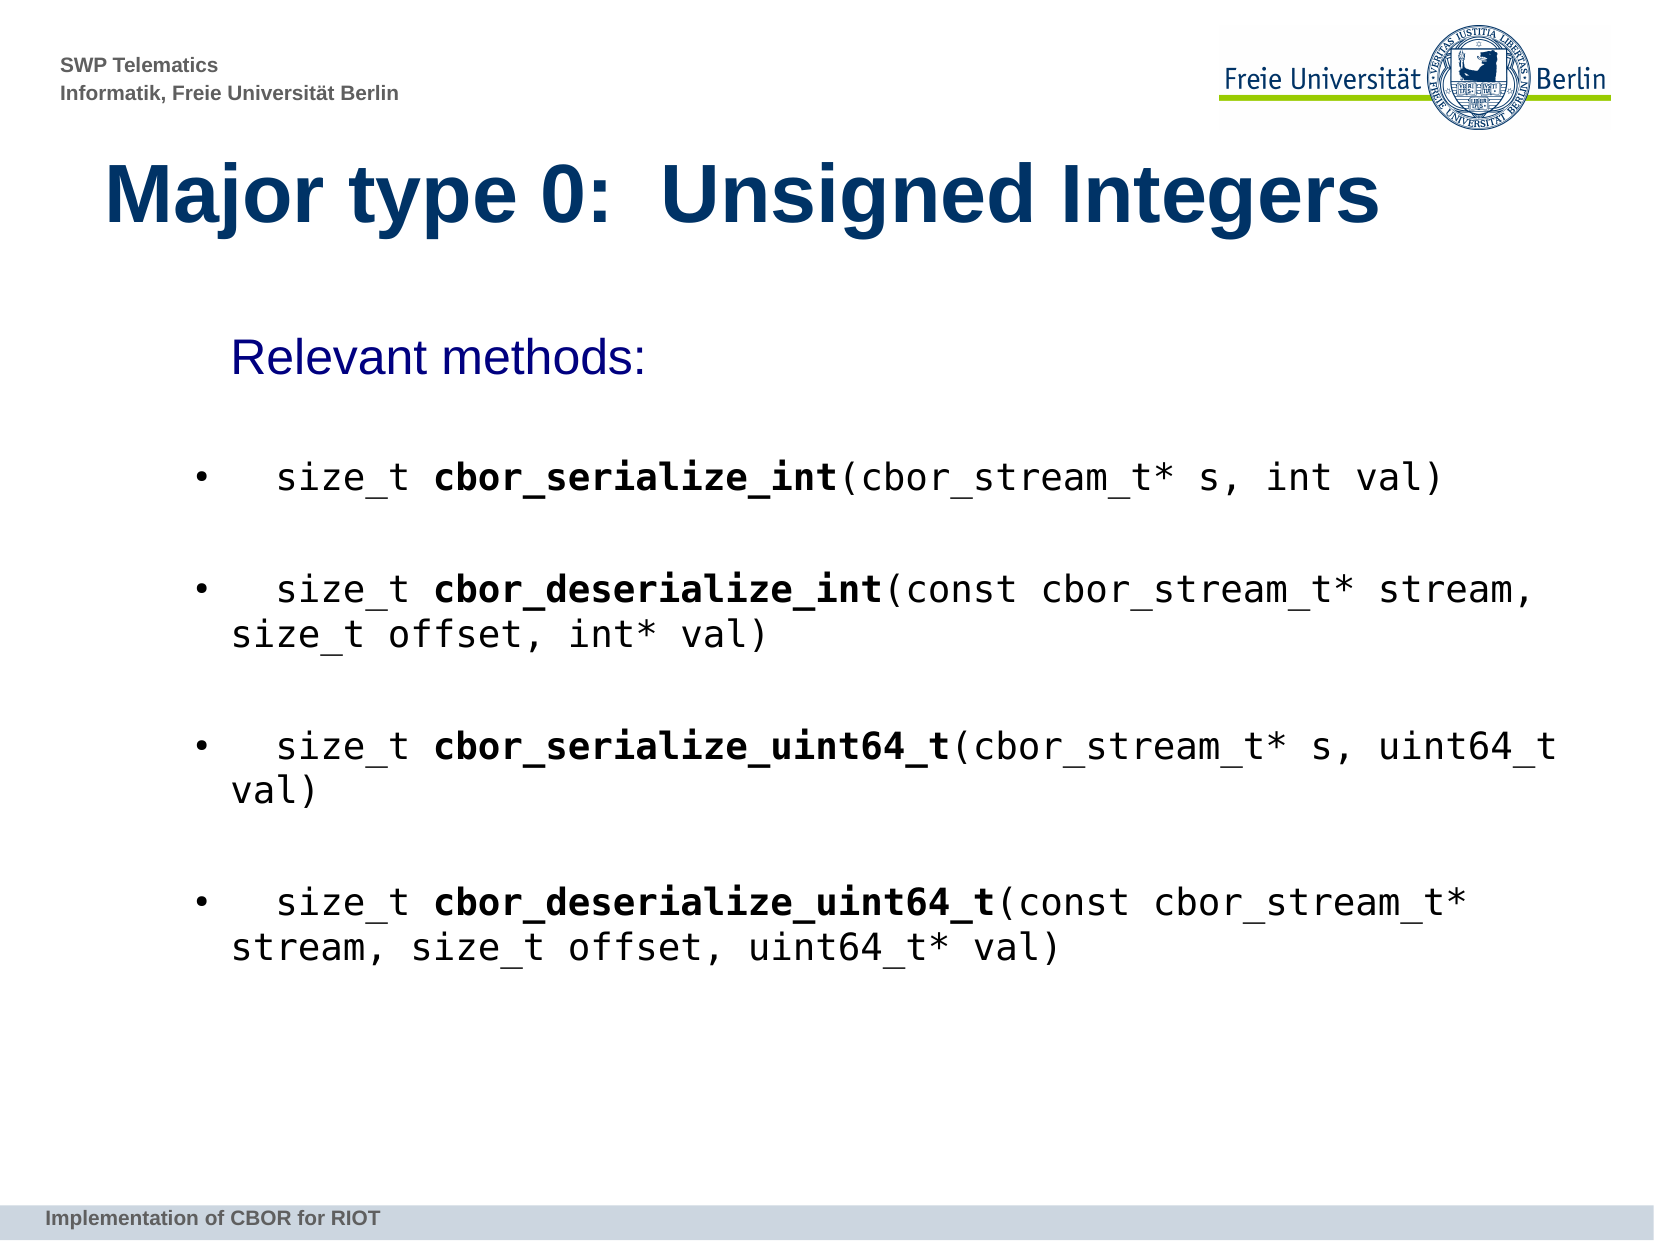

# Major type 0: Unsigned Integers
Relevant methods:
 size_t cbor_serialize_int(cbor_stream_t* s, int val)
 size_t cbor_deserialize_int(const cbor_stream_t* stream, size_t offset, int* val)
 size_t cbor_serialize_uint64_t(cbor_stream_t* s, uint64_t val)
 size_t cbor_deserialize_uint64_t(const cbor_stream_t* stream, size_t offset, uint64_t* val)